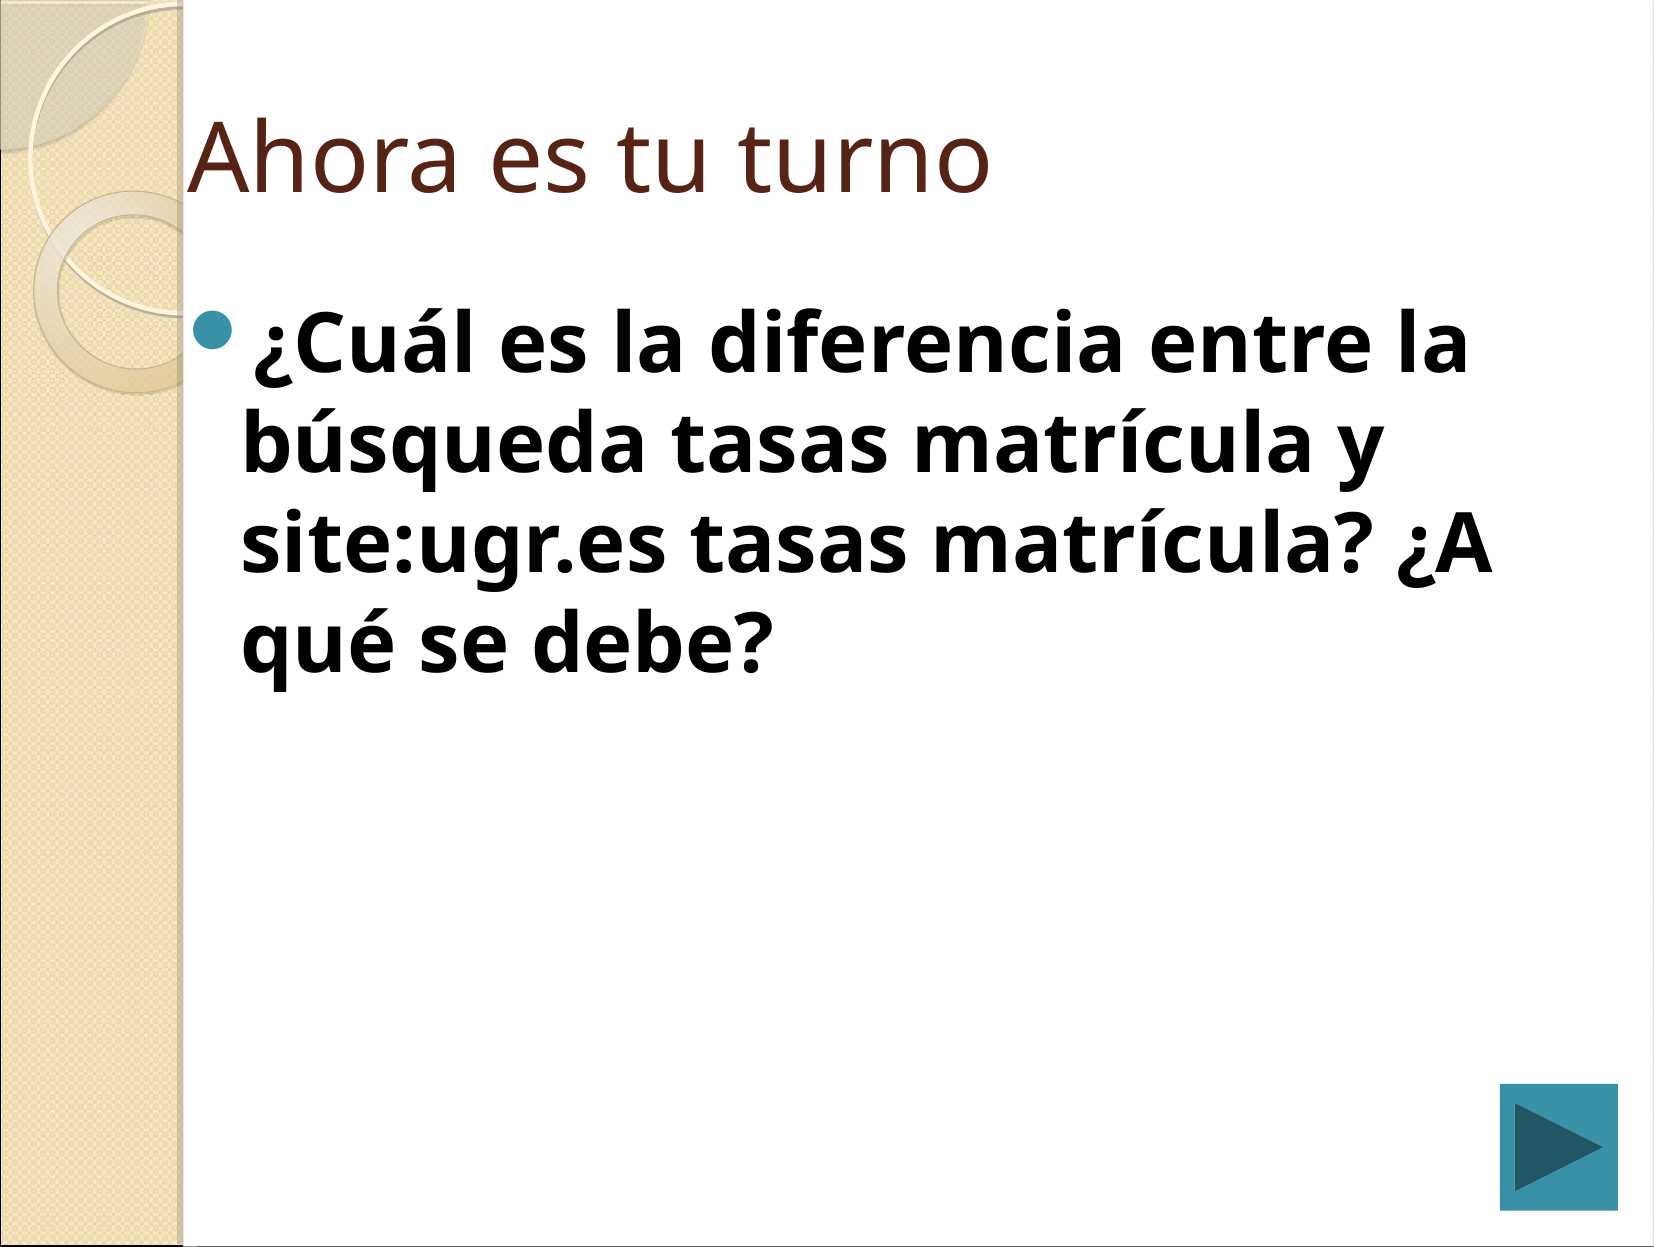

# Ahora es tu turno
¿Cuál es la diferencia entre la búsqueda tasas matrícula y site:ugr.es tasas matrícula? ¿A qué se debe?